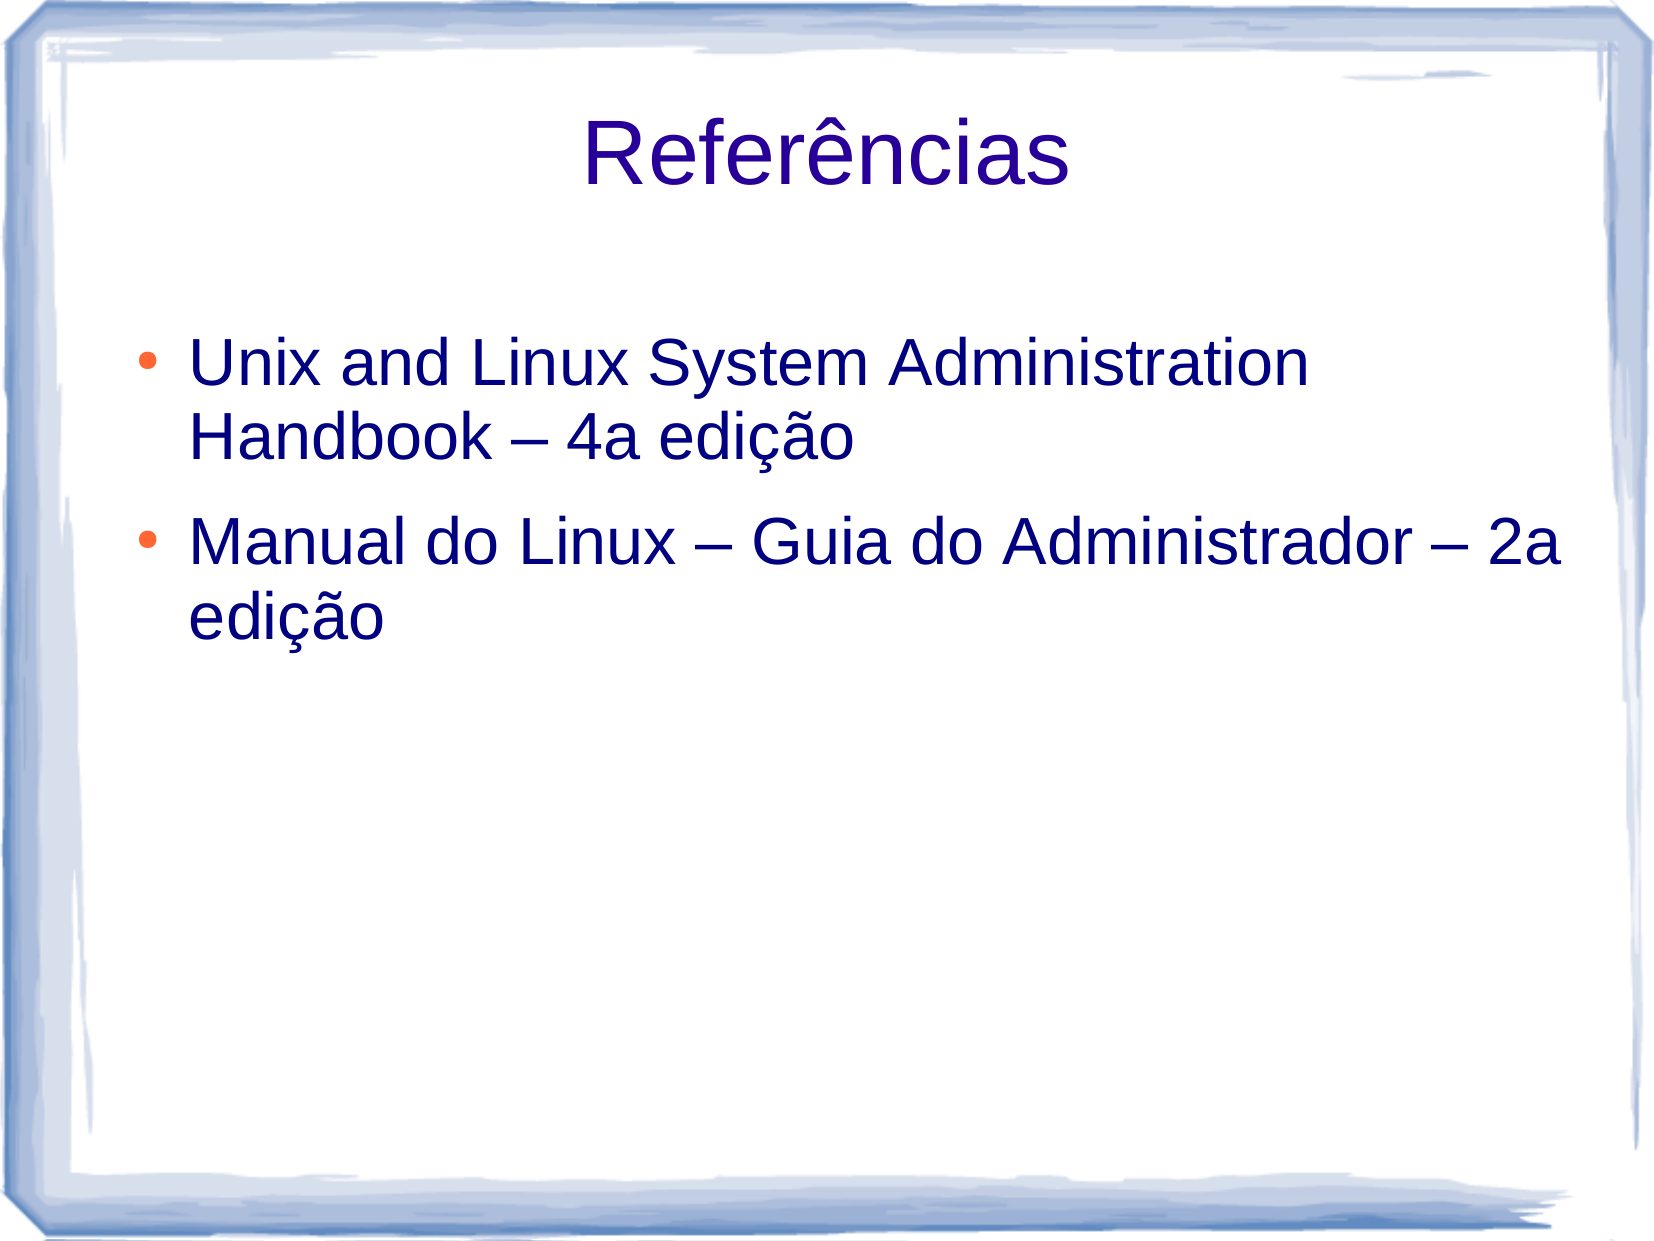

# Referências
Unix and Linux System Administration Handbook – 4a edição
Manual do Linux – Guia do Administrador – 2a edição